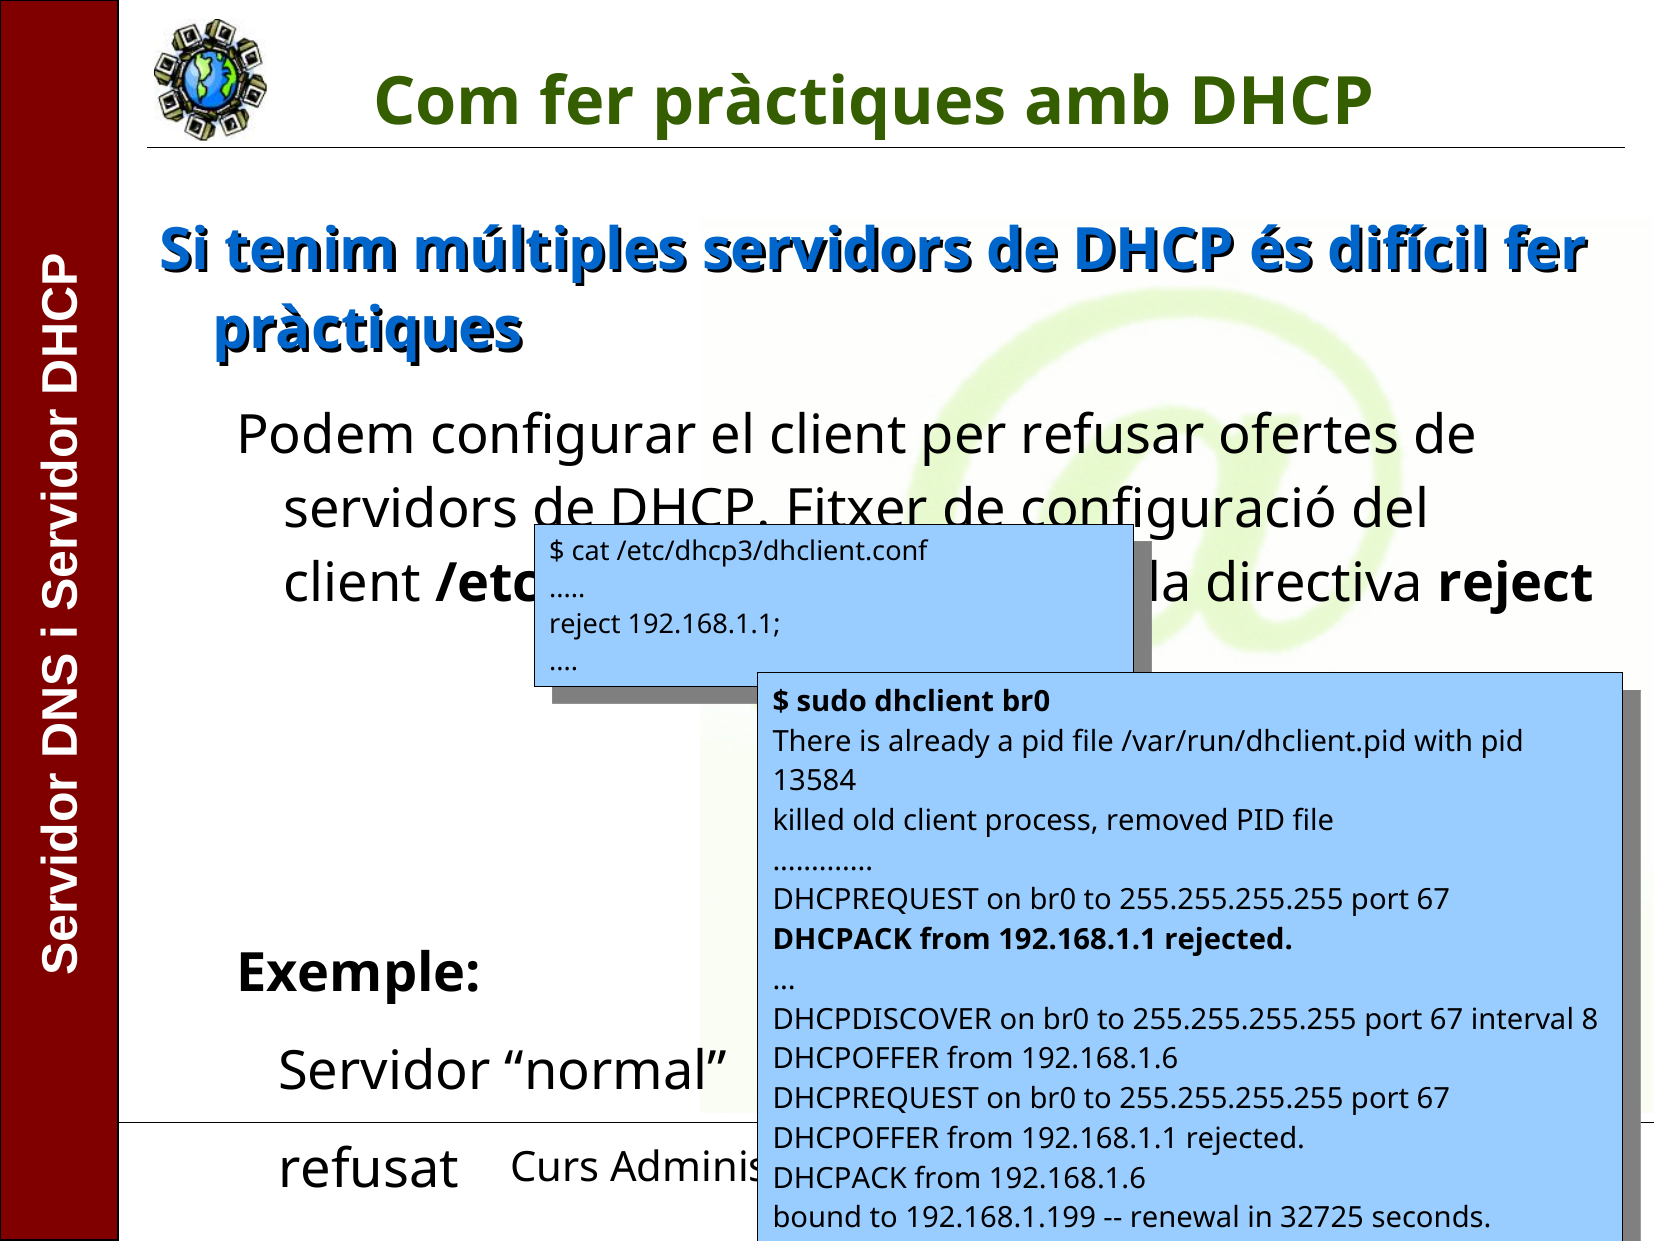

# Com fer pràctiques amb DHCP
Si tenim múltiples servidors de DHCP és difícil fer pràctiques
Podem configurar el client per refusar ofertes de servidors de DHCP. Fitxer de configuració del client /etc/dhcp3/dhclient.conf i la directiva reject
Exemple:
 Servidor “normal”
 refusat
$ cat /etc/dhcp3/dhclient.conf
.....
reject 192.168.1.1;
....
$ sudo dhclient br0
There is already a pid file /var/run/dhclient.pid with pid 13584
killed old client process, removed PID file
.............
DHCPREQUEST on br0 to 255.255.255.255 port 67
DHCPACK from 192.168.1.1 rejected.
...
DHCPDISCOVER on br0 to 255.255.255.255 port 67 interval 8
DHCPOFFER from 192.168.1.6
DHCPREQUEST on br0 to 255.255.255.255 port 67
DHCPOFFER from 192.168.1.1 rejected.
DHCPACK from 192.168.1.6
bound to 192.168.1.199 -- renewal in 32725 seconds.